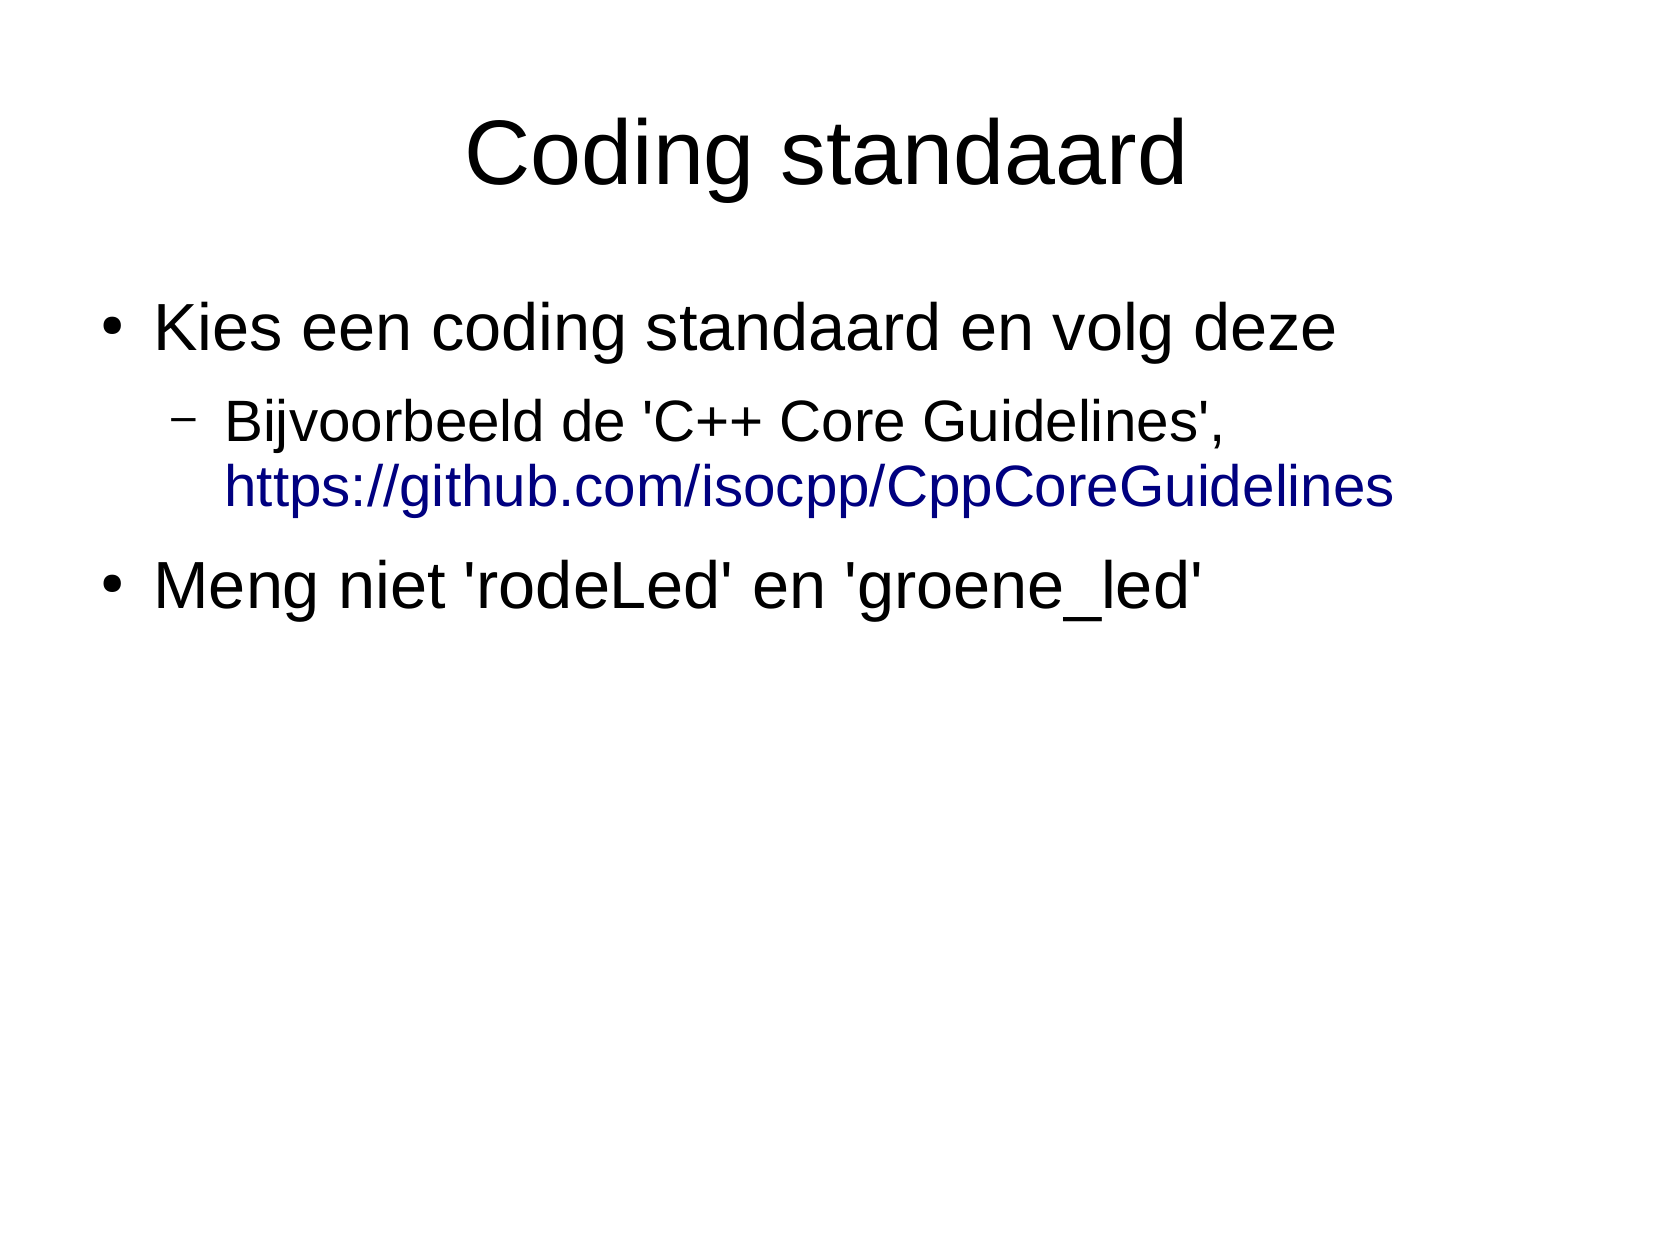

# Coding standaard
Kies een coding standaard en volg deze
Bijvoorbeeld de 'C++ Core Guidelines', https://github.com/isocpp/CppCoreGuidelines
Meng niet 'rodeLed' en 'groene_led'